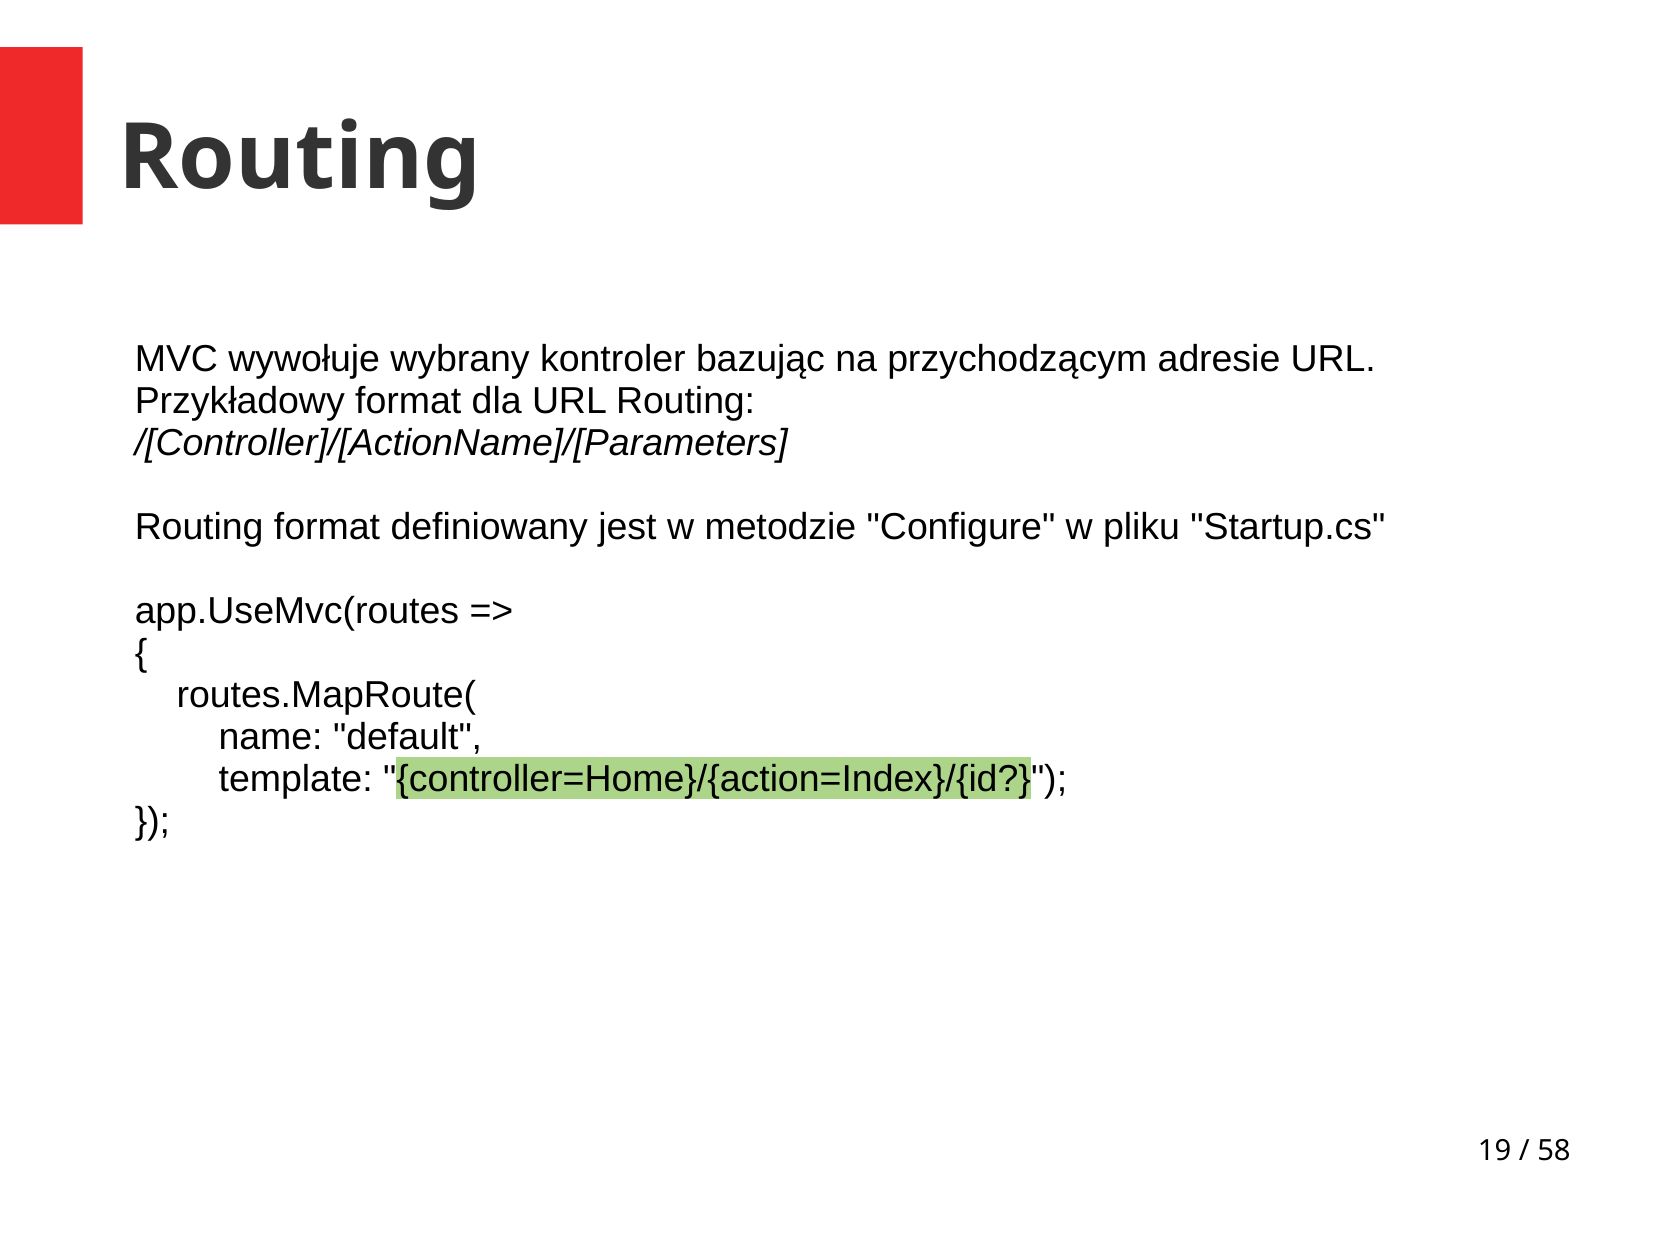

# Routing
MVC wywołuje wybrany kontroler bazując na przychodzącym adresie URL. Przykładowy format dla URL Routing:
/[Controller]/[ActionName]/[Parameters]
Routing format definiowany jest w metodzie "Configure" w pliku "Startup.cs"
app.UseMvc(routes =>
{
 routes.MapRoute(
 name: "default",
 template: "{controller=Home}/{action=Index}/{id?}");
});
19